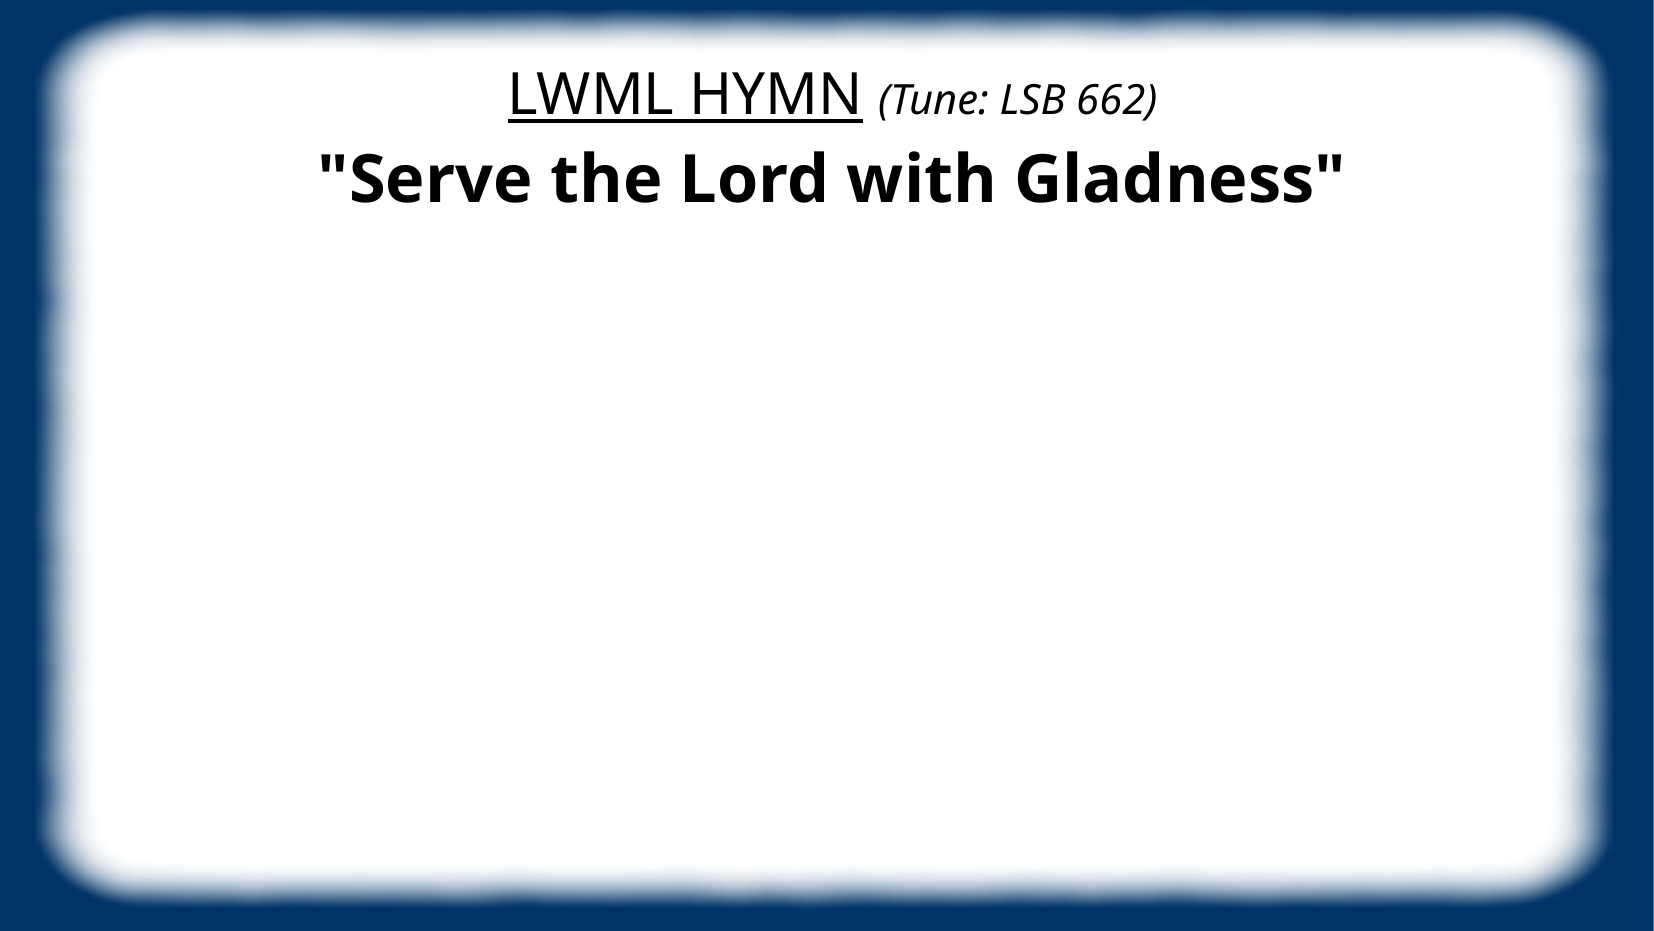

LWML HYMN (Tune: LSB 662)
"Serve the Lord with Gladness"